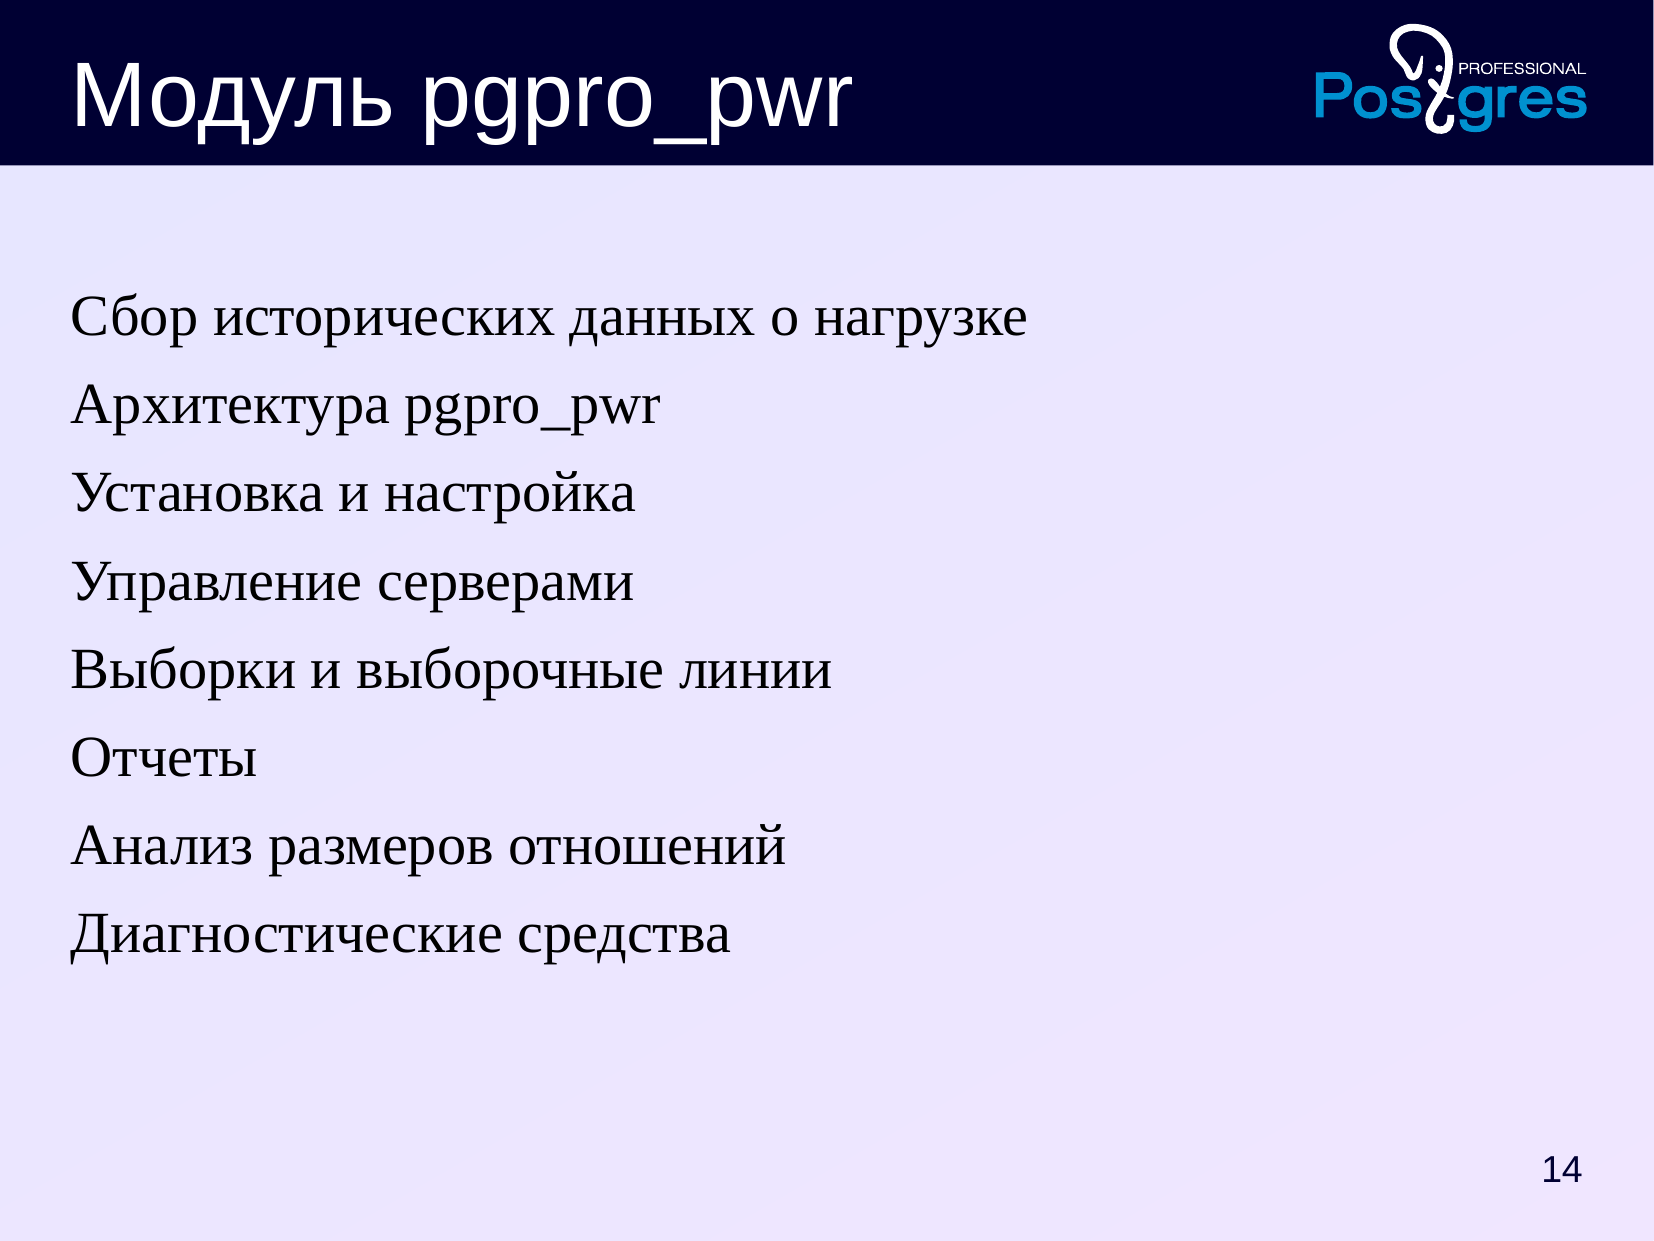

# Модуль pgpro_pwr
Сбор исторических данных о нагрузке
Архитектура pgpro_pwr
Установка и настройка
Управление серверами
Выборки и выборочные линии
Отчеты
Анализ размеров отношений
Диагностические средства